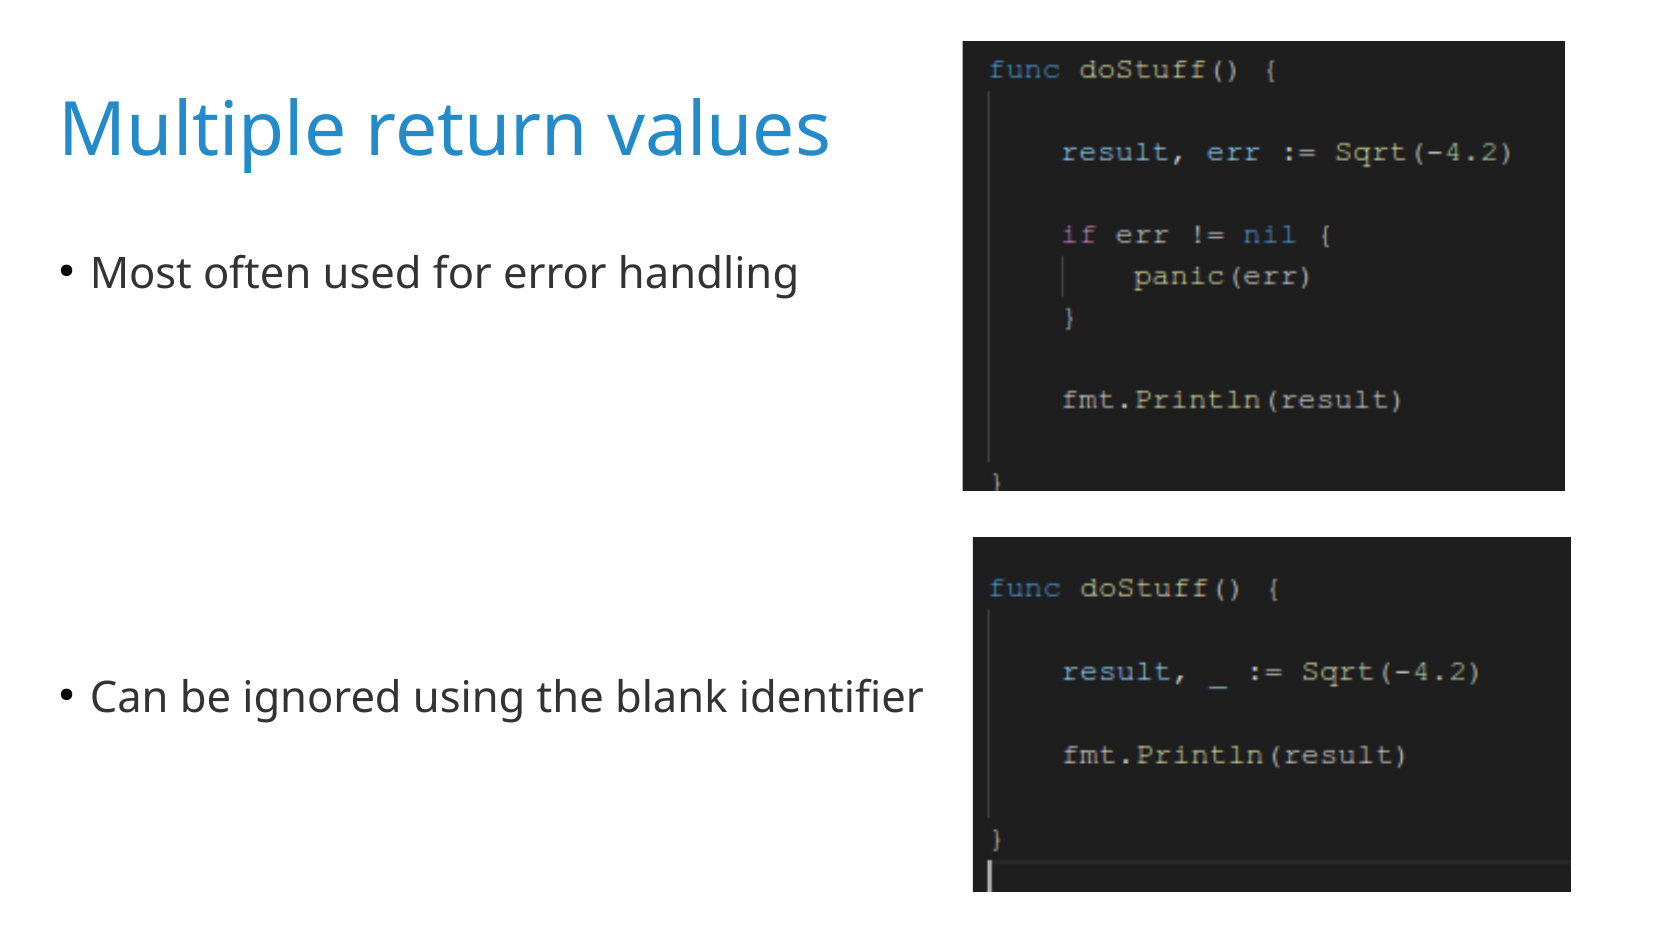

# Multiple return values
Most often used for error handling
Can be ignored using the blank identifier